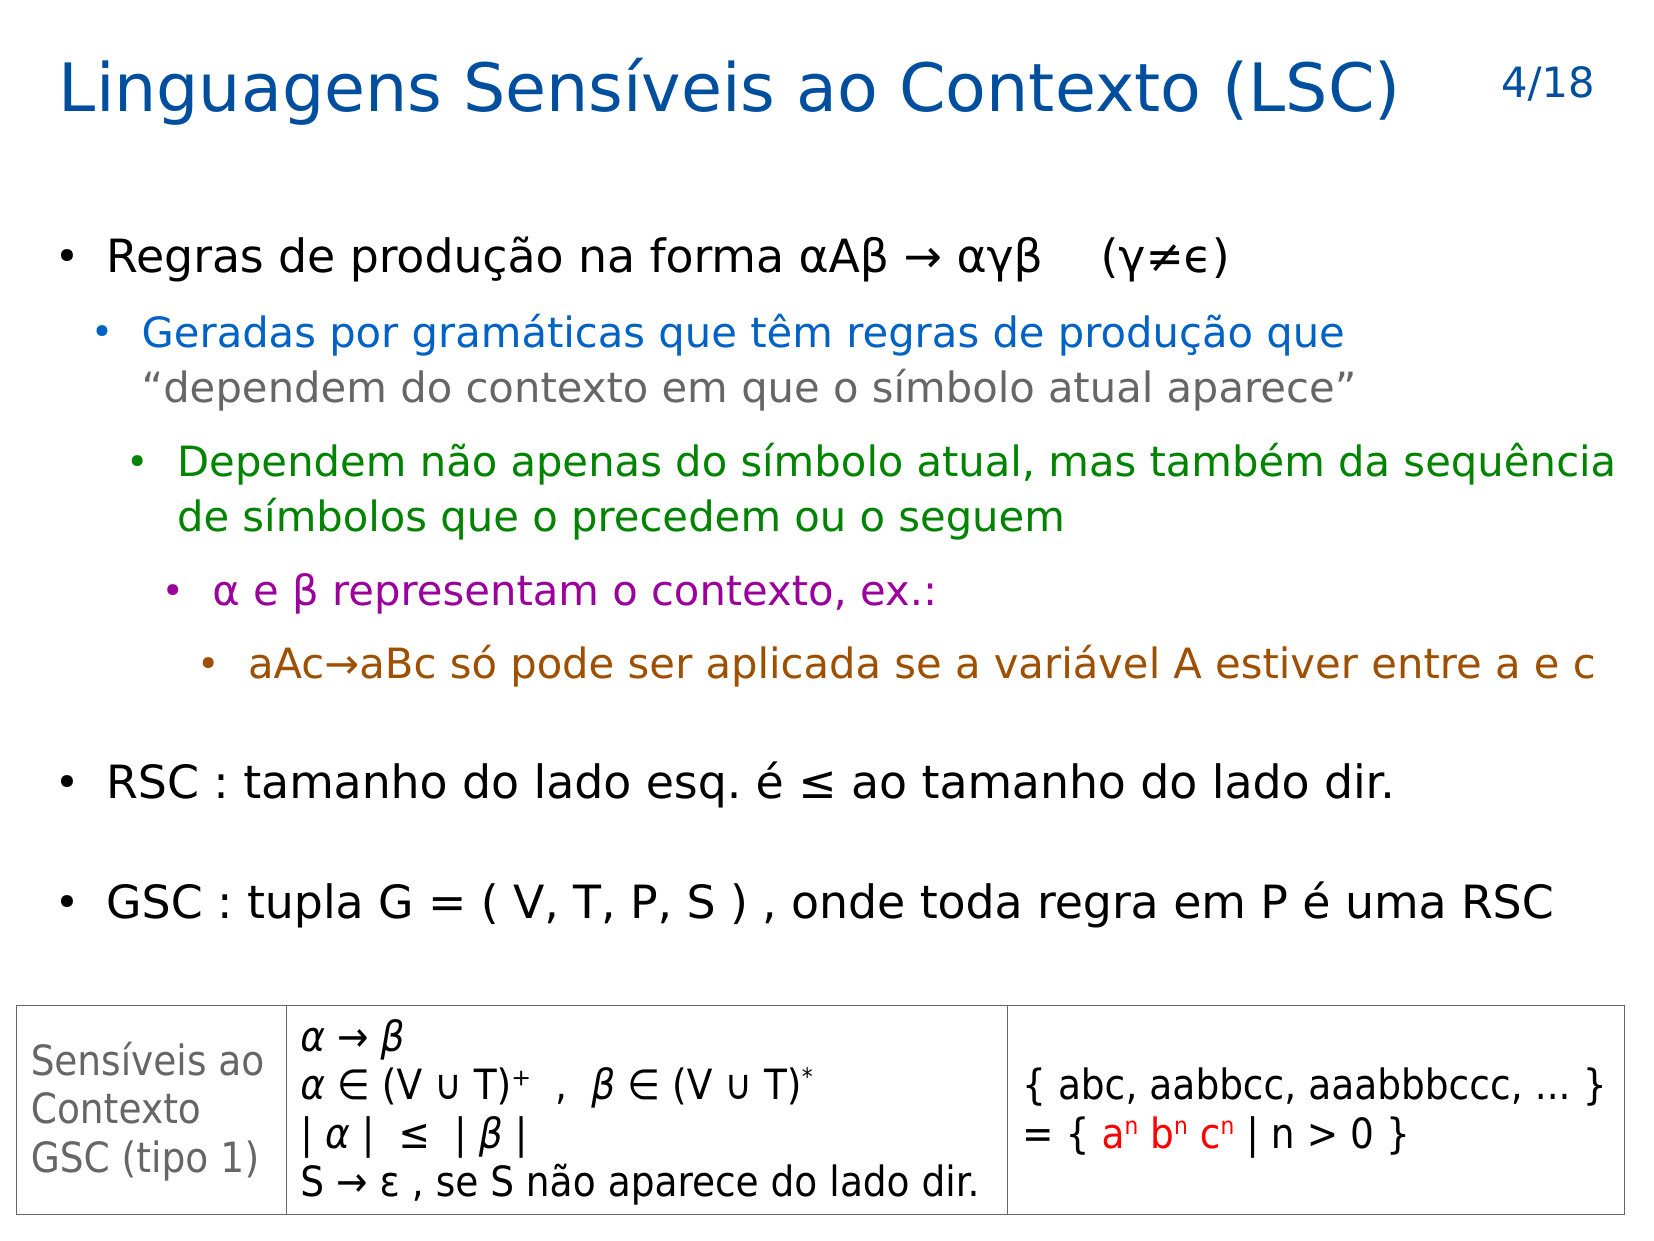

# Linguagens Sensíveis ao Contexto (LSC)
4
Regras de produção na forma αAβ → αγβ (γ≠ϵ)
Geradas por gramáticas que têm regras de produção que
“dependem do contexto em que o símbolo atual aparece”
Dependem não apenas do símbolo atual, mas também da sequência de símbolos que o precedem ou o seguem
α e β representam o contexto, ex.:
aAc→aBc só pode ser aplicada se a variável A estiver entre a e c
RSC : tamanho do lado esq. é ≤ ao tamanho do lado dir.
GSC : tupla G = ( V, T, P, S ) , onde toda regra em P é uma RSC
| Sensíveis ao Contexto GSC (tipo 1) | α → β α ∈ (V ∪ T)⁺ , β ∈ (V ∪ T)\* | α | ≤ | β | S → ε , se S não aparece do lado dir. | { abc, aabbcc, aaabbbccc, ... } = { an bn cn | n > 0 } |
| --- | --- | --- |